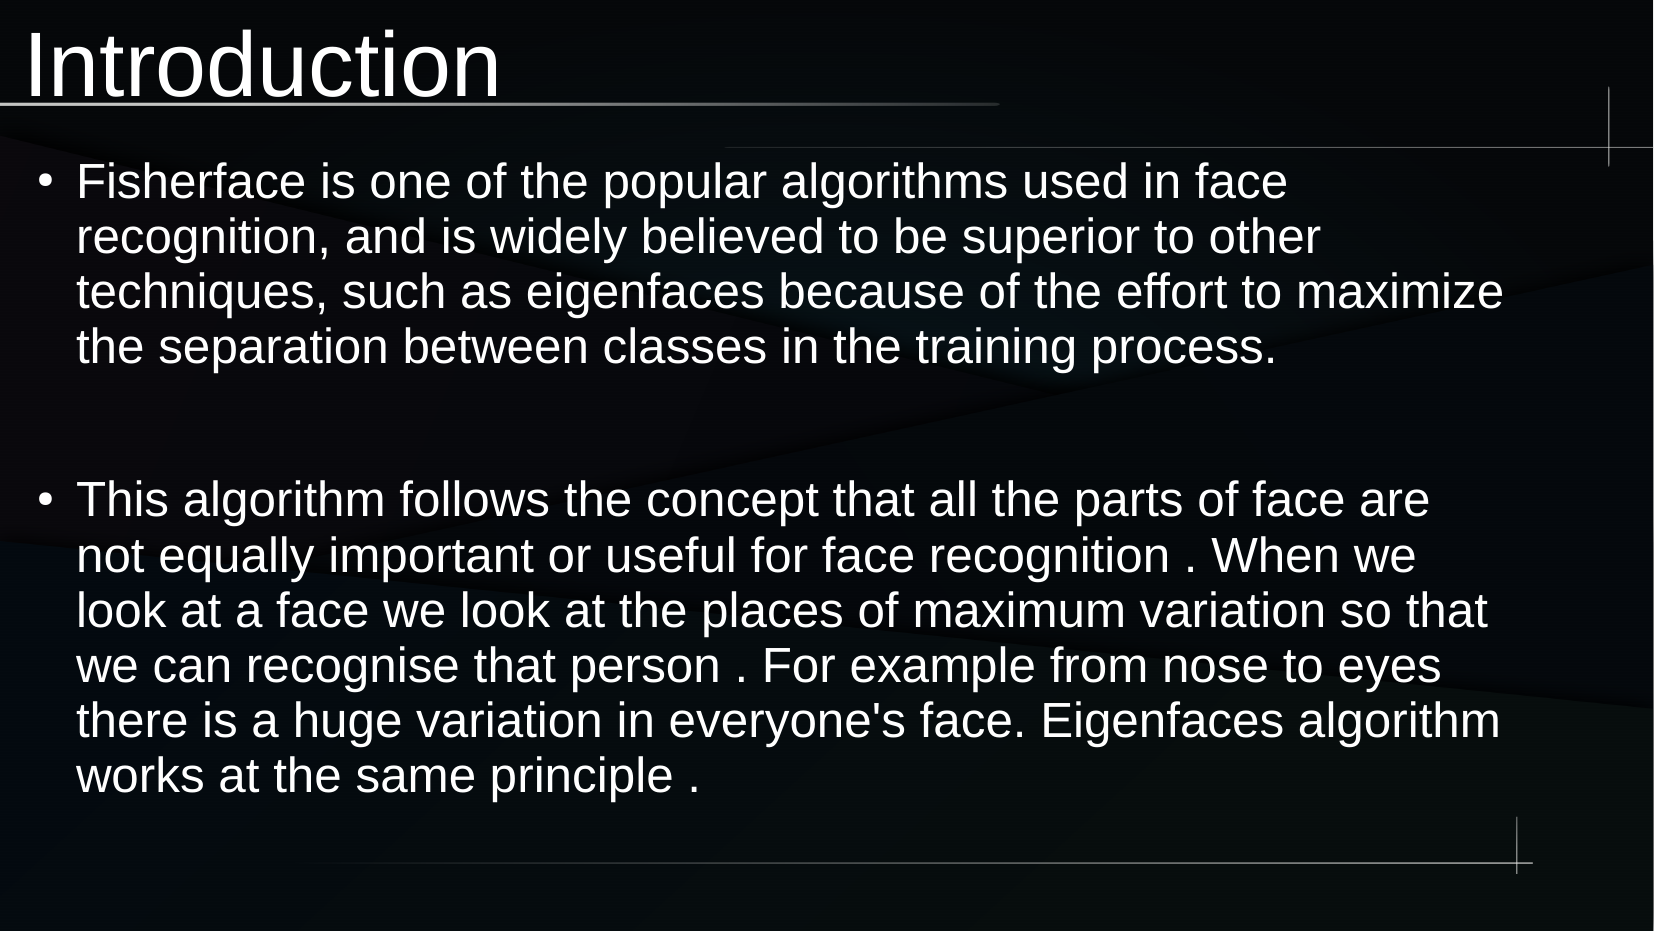

# Introduction
Fisherface is one of the popular algorithms used in face recognition, and is widely believed to be superior to other techniques, such as eigenfaces because of the effort to maximize the separation between classes in the training process.
This algorithm follows the concept that all the parts of face are not equally important or useful for face recognition . When we look at a face we look at the places of maximum variation so that we can recognise that person . For example from nose to eyes there is a huge variation in everyone's face. Eigenfaces algorithm works at the same principle .